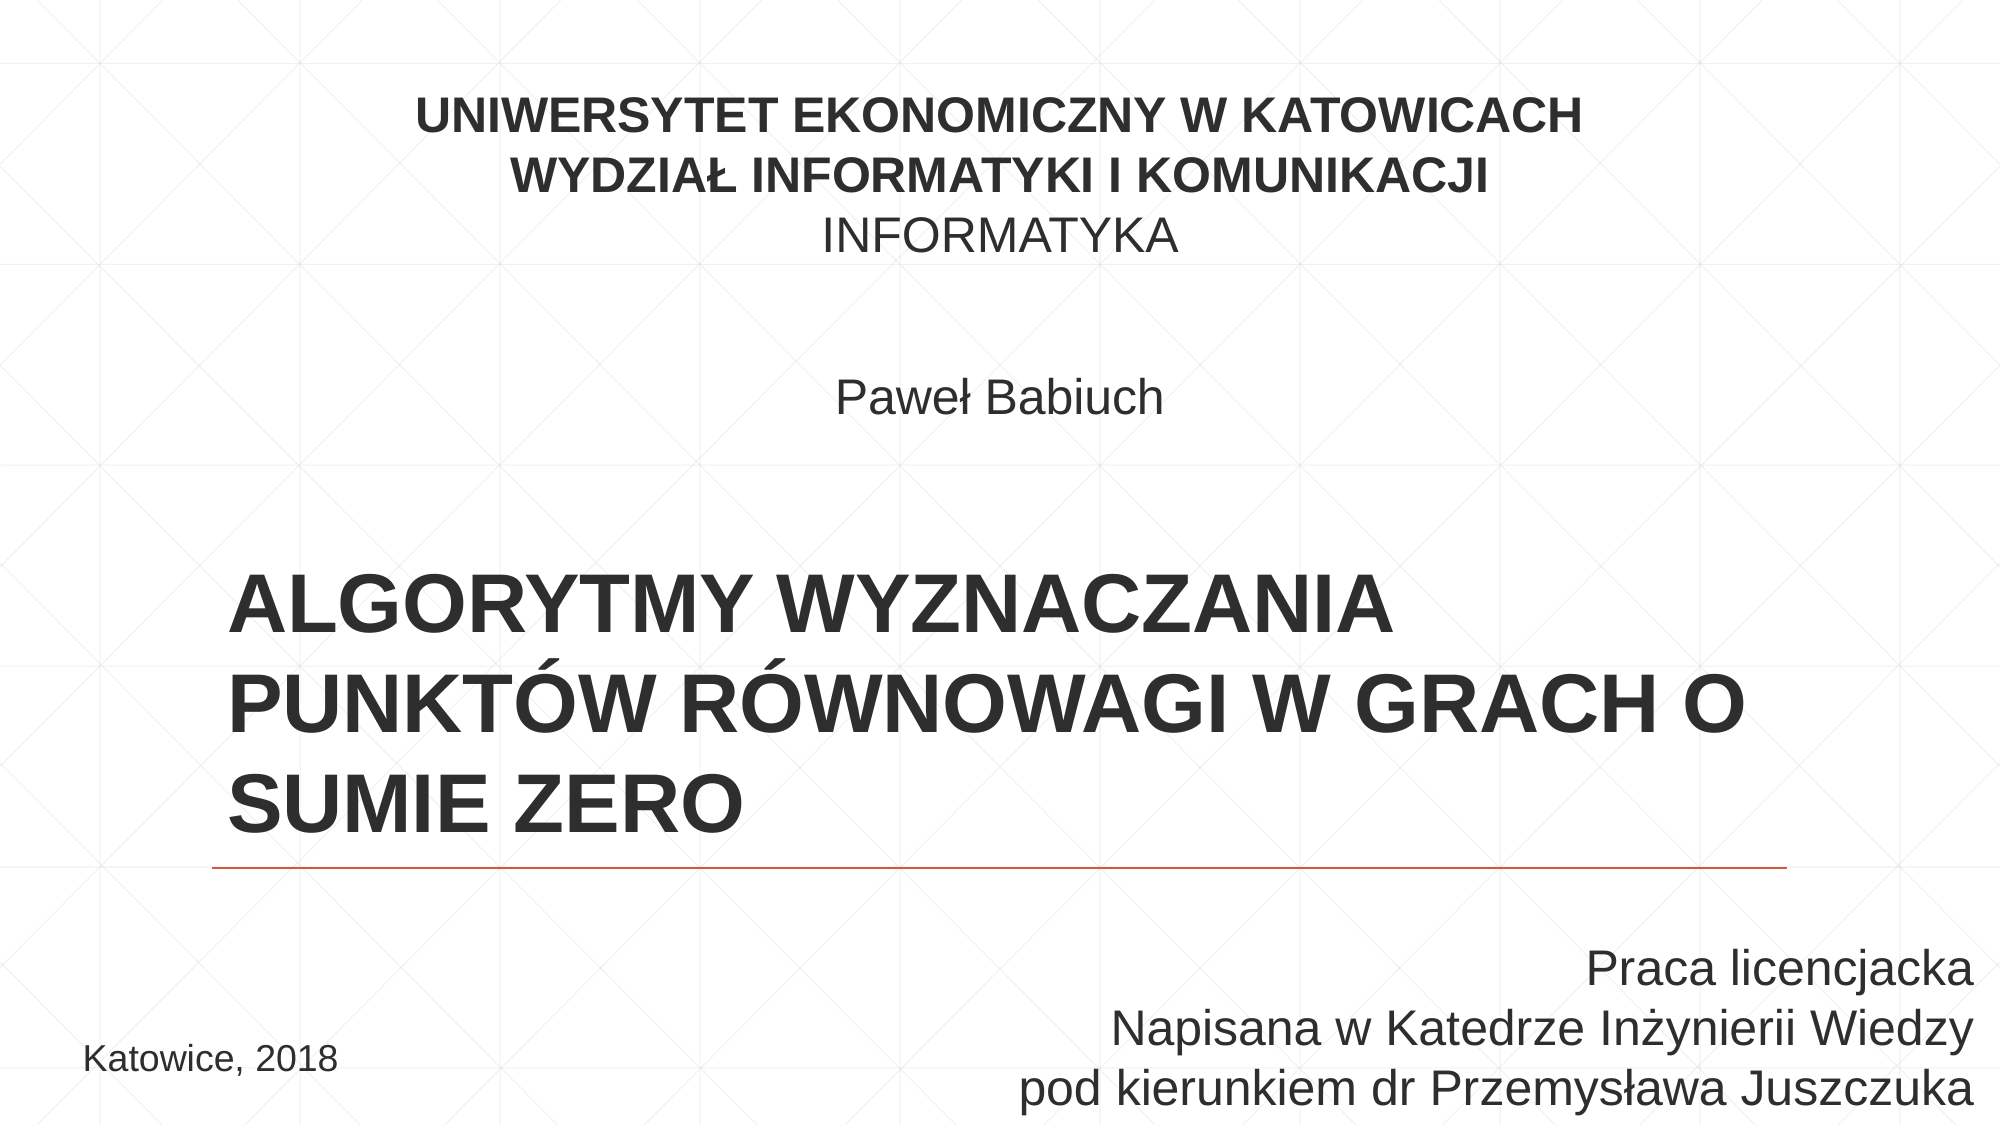

UNIWERSYTET EKONOMICZNY W KATOWICACH
WYDZIAŁ INFORMATYKI I KOMUNIKACJI
INFORMATYKA
Paweł Babiuch
# ALGORYTMY WYZNACZANIA PUNKTÓW RÓWNOWAGI W GRACH O SUMIE ZERO
Praca licencjacka
Napisana w Katedrze Inżynierii Wiedzy
pod kierunkiem dr Przemysława Juszczuka
Katowice, 2018